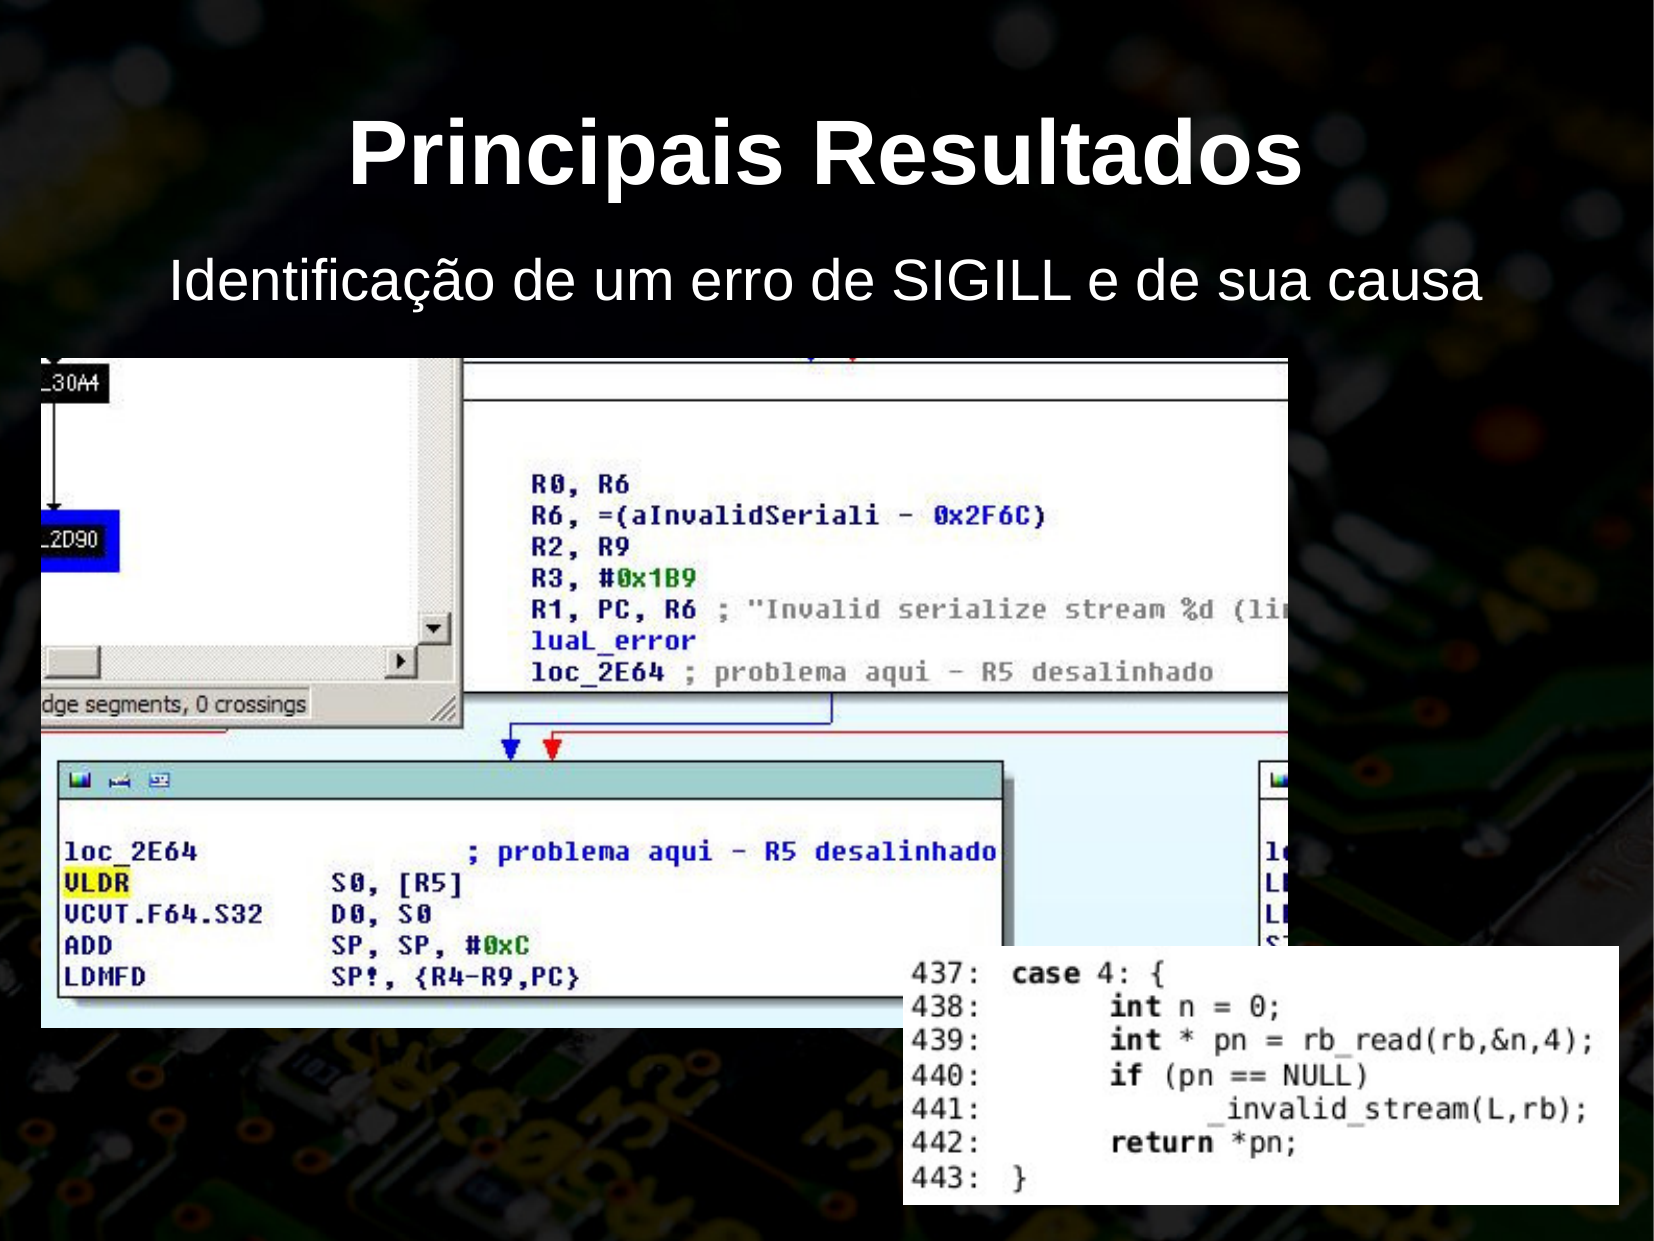

# Principais Resultados
Identificação de um erro de SIGILL e de sua causa